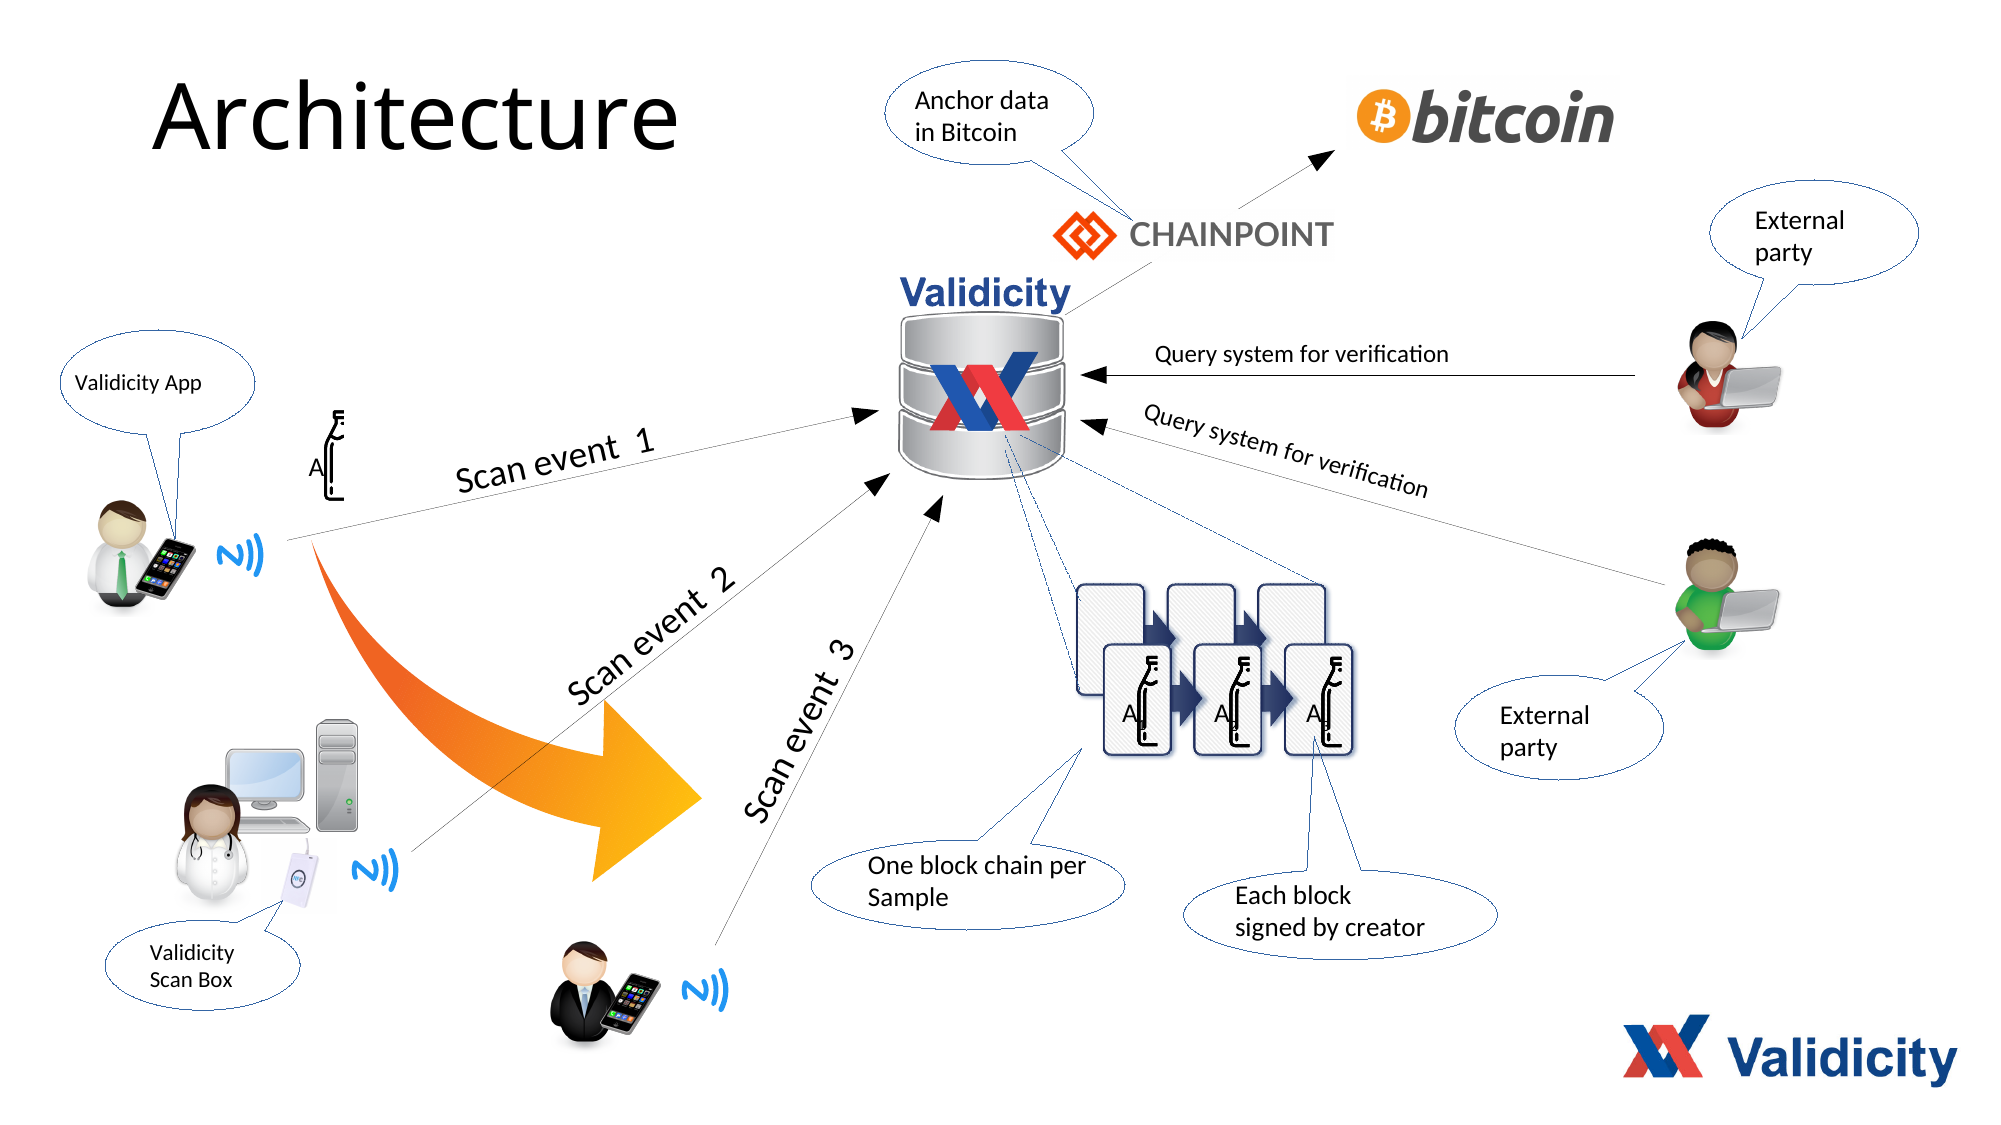

# Architecture
Anchor data
in Bitcoin
External
party
Query system for verification
Validicity App
Scan event 1
A
Query system for verification
Scan event 2
Scan event 3
A1
A2
A3
External
party
One block chain per Sample
Each block
signed by creator
Validicity
Scan Box